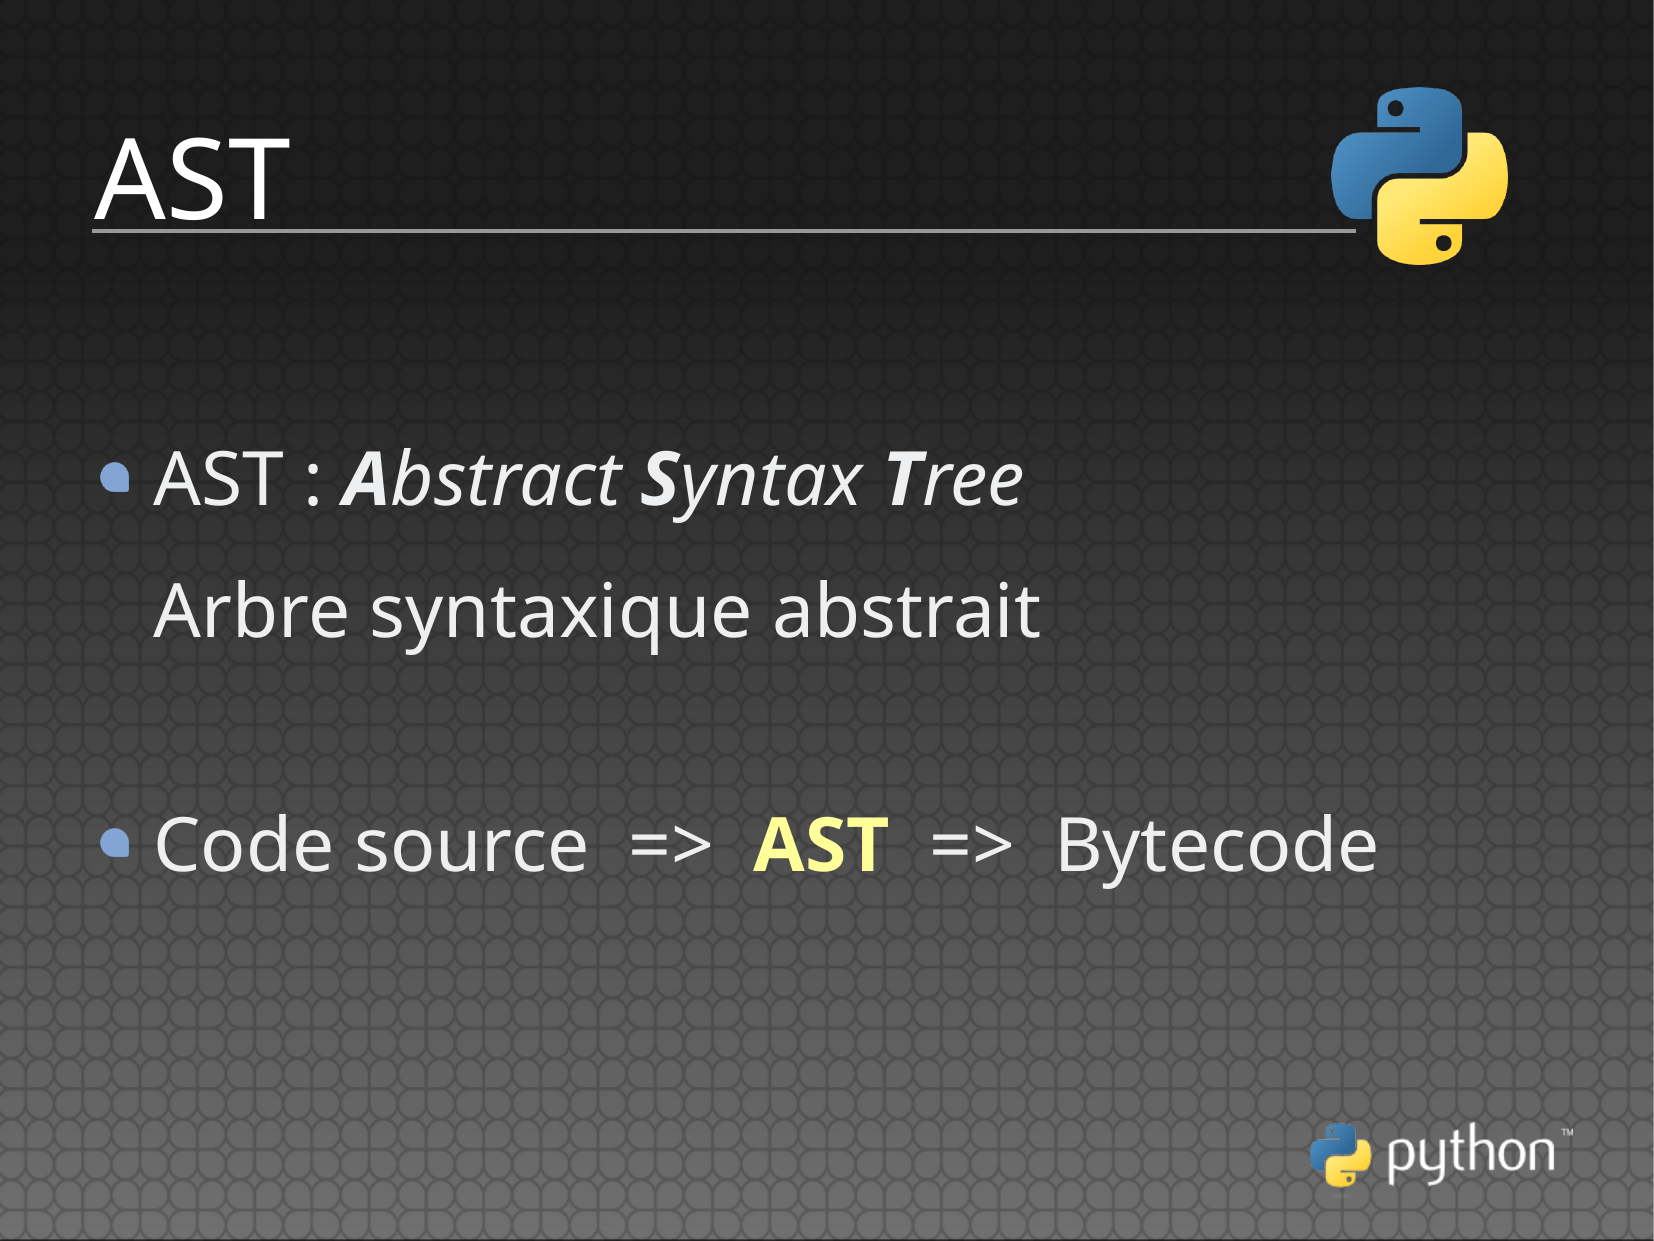

AST
# AST : Abstract Syntax Tree
Arbre syntaxique abstrait
Code source => AST => Bytecode